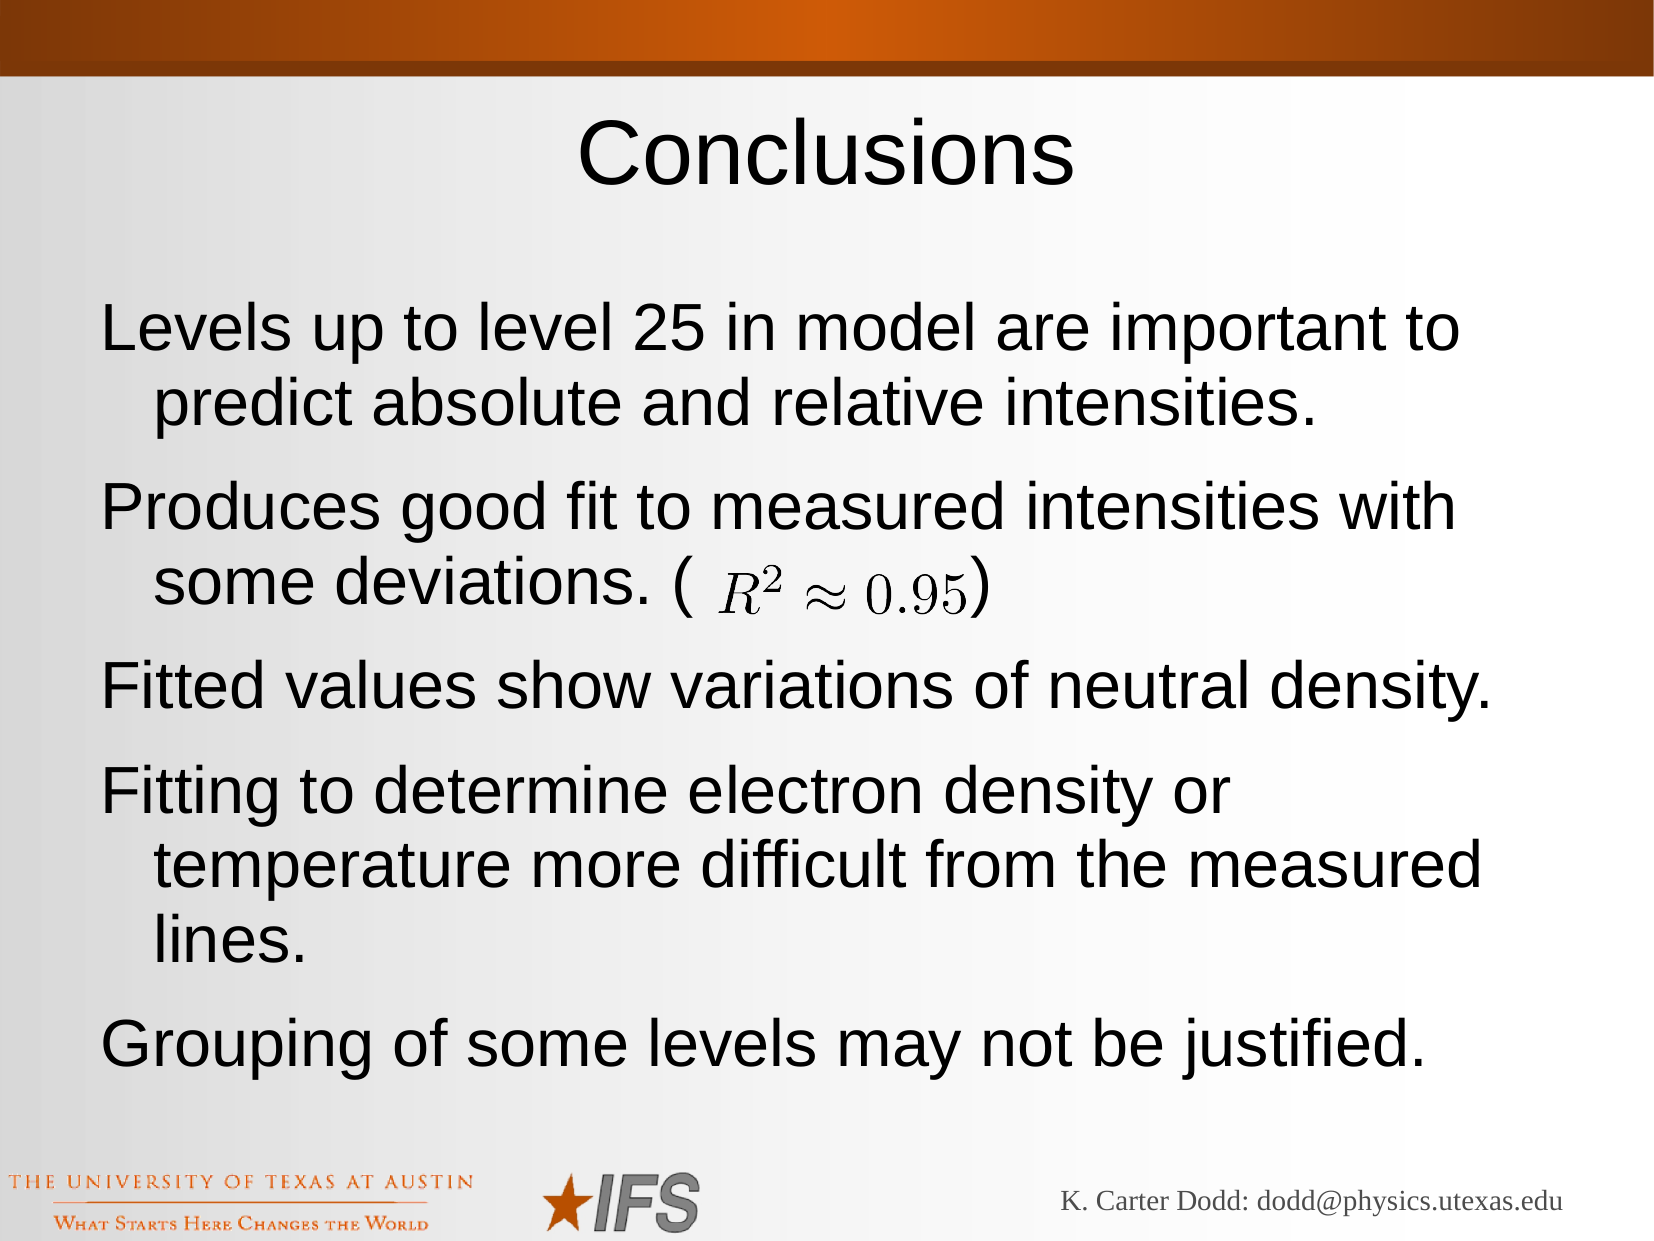

# Conclusions
Levels up to level 25 in model are important to predict absolute and relative intensities.
Produces good fit to measured intensities with some deviations. ( )
Fitted values show variations of neutral density.
Fitting to determine electron density or temperature more difficult from the measured lines.
Grouping of some levels may not be justified.